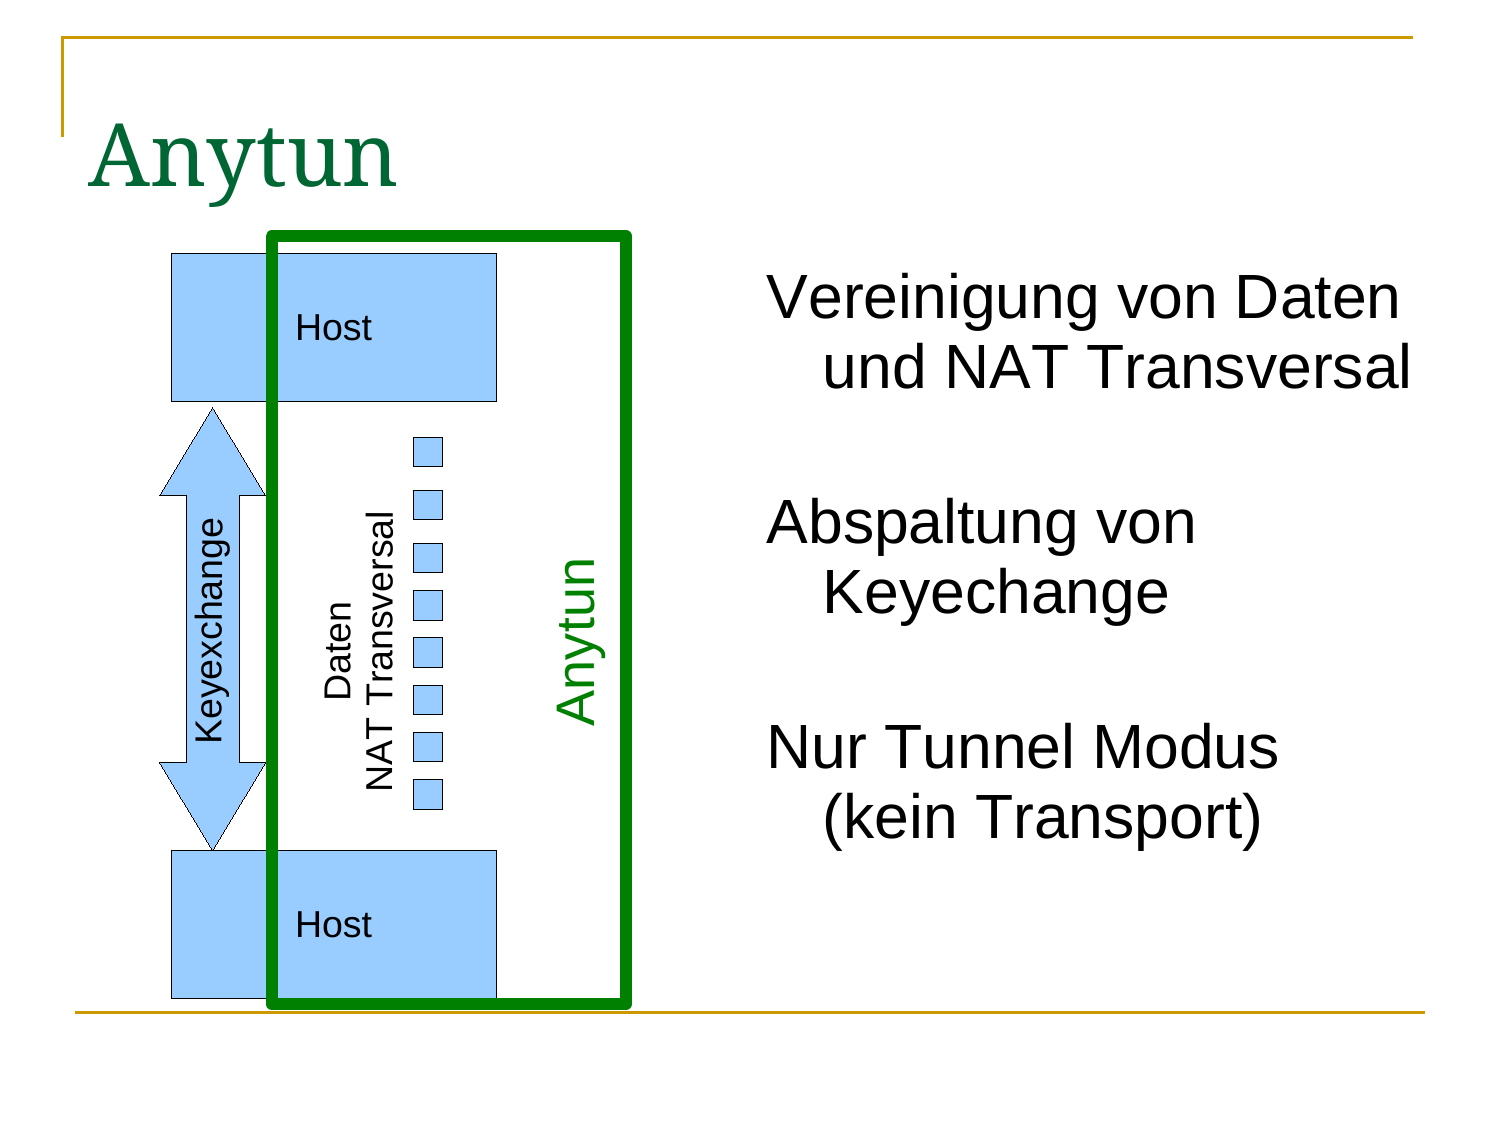

# Anytun
Host
Vereinigung von Daten und NAT Transversal
Abspaltung von Keyechange
Nur Tunnel Modus (kein Transport)
Daten
NAT Transversal
Anytun
Keyexchange
Host